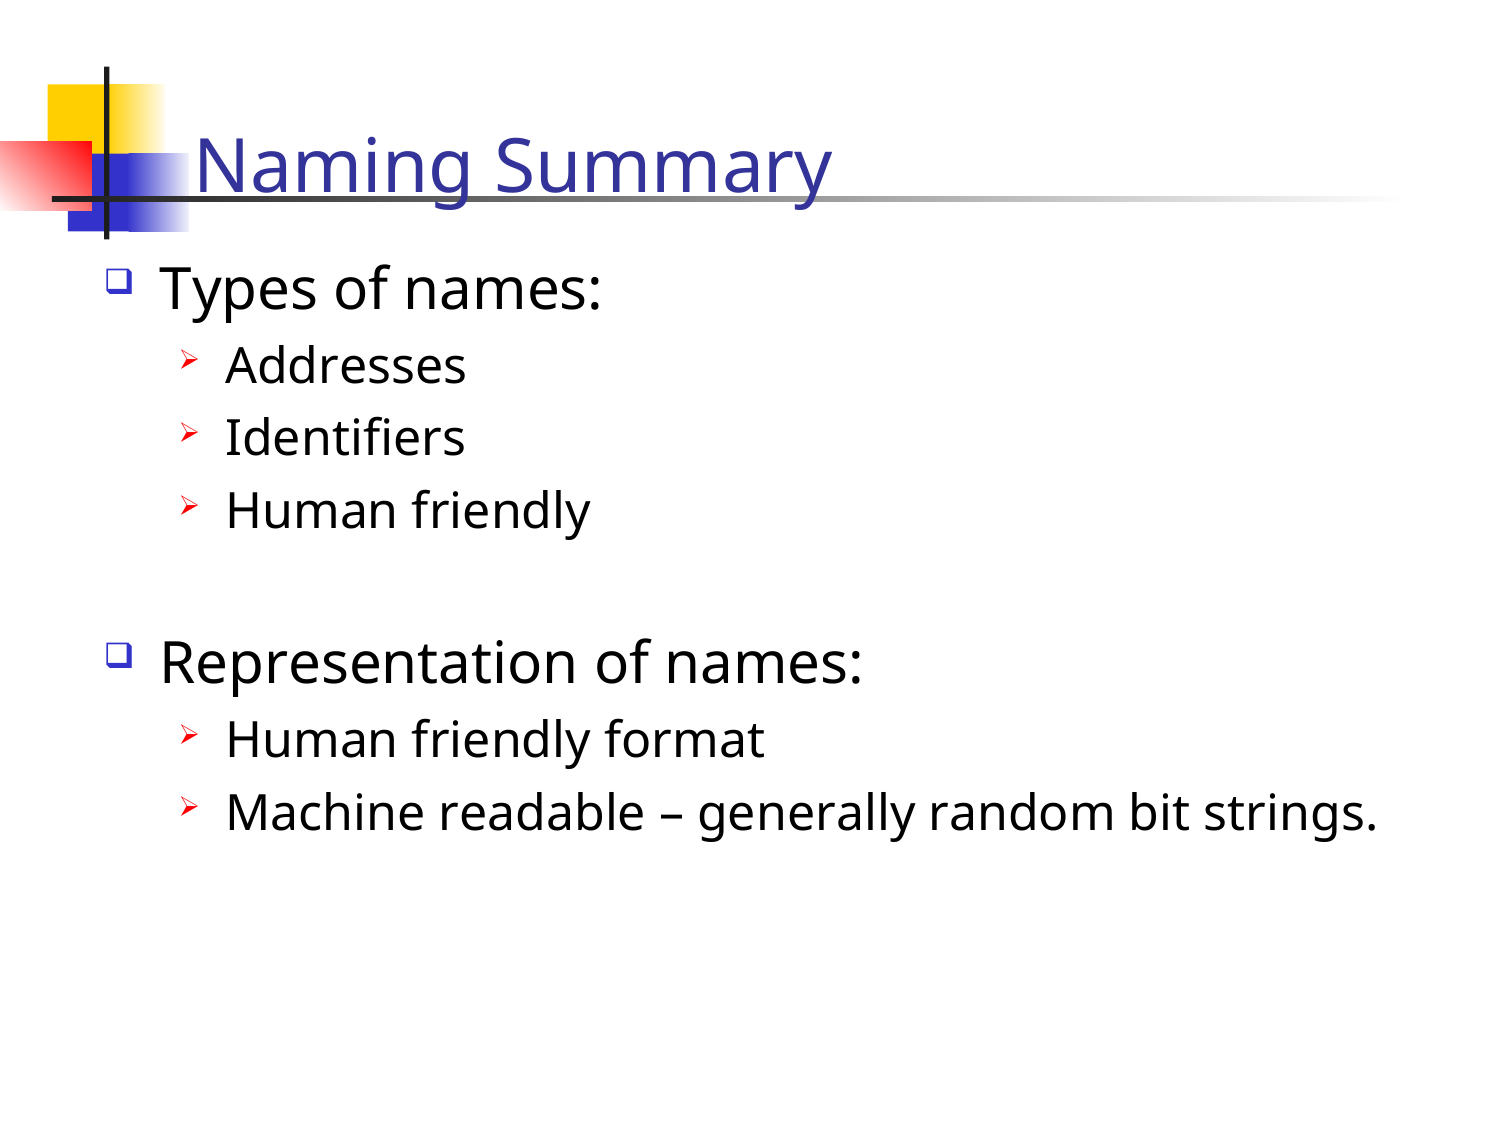

Naming Summary
Types of names:
Addresses
Identifiers
Human friendly
Representation of names:
Human friendly format
Machine readable – generally random bit strings.